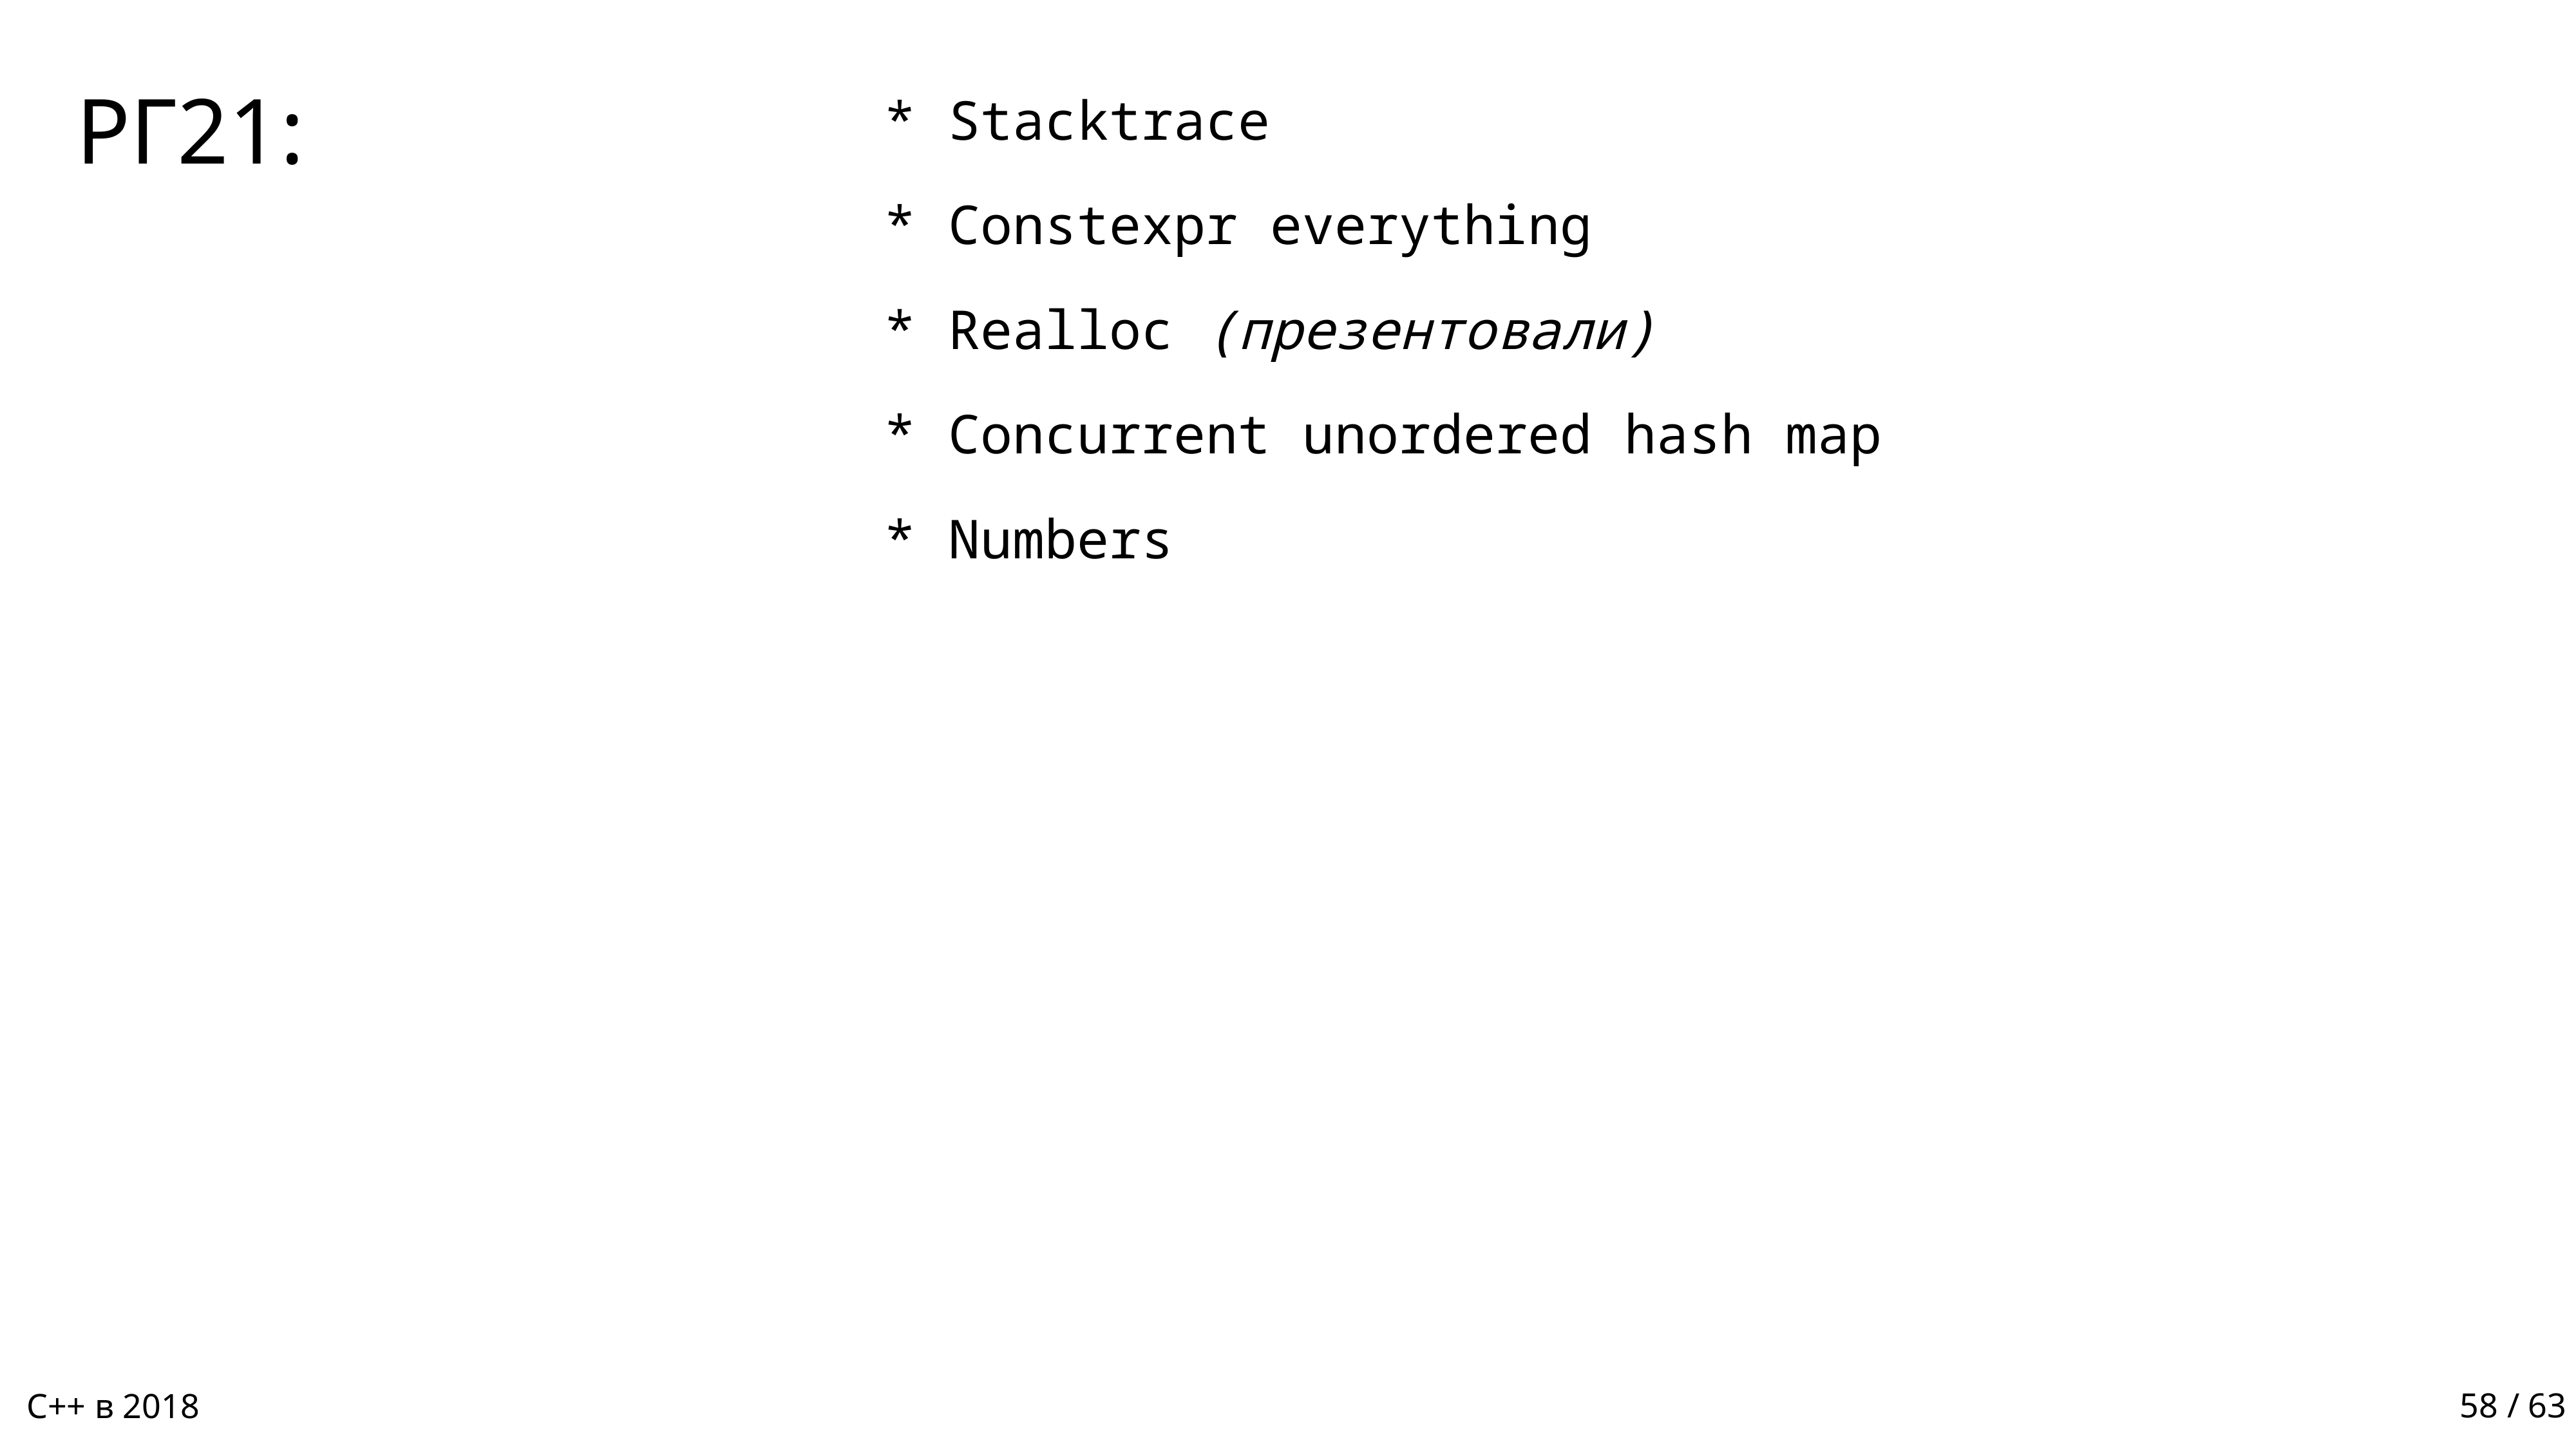

# РГ21:
* Stacktrace
* Constexpr everything
* Realloc (презентовали)
* Concurrent unordered hash map
* Numbers
C++ в 2018